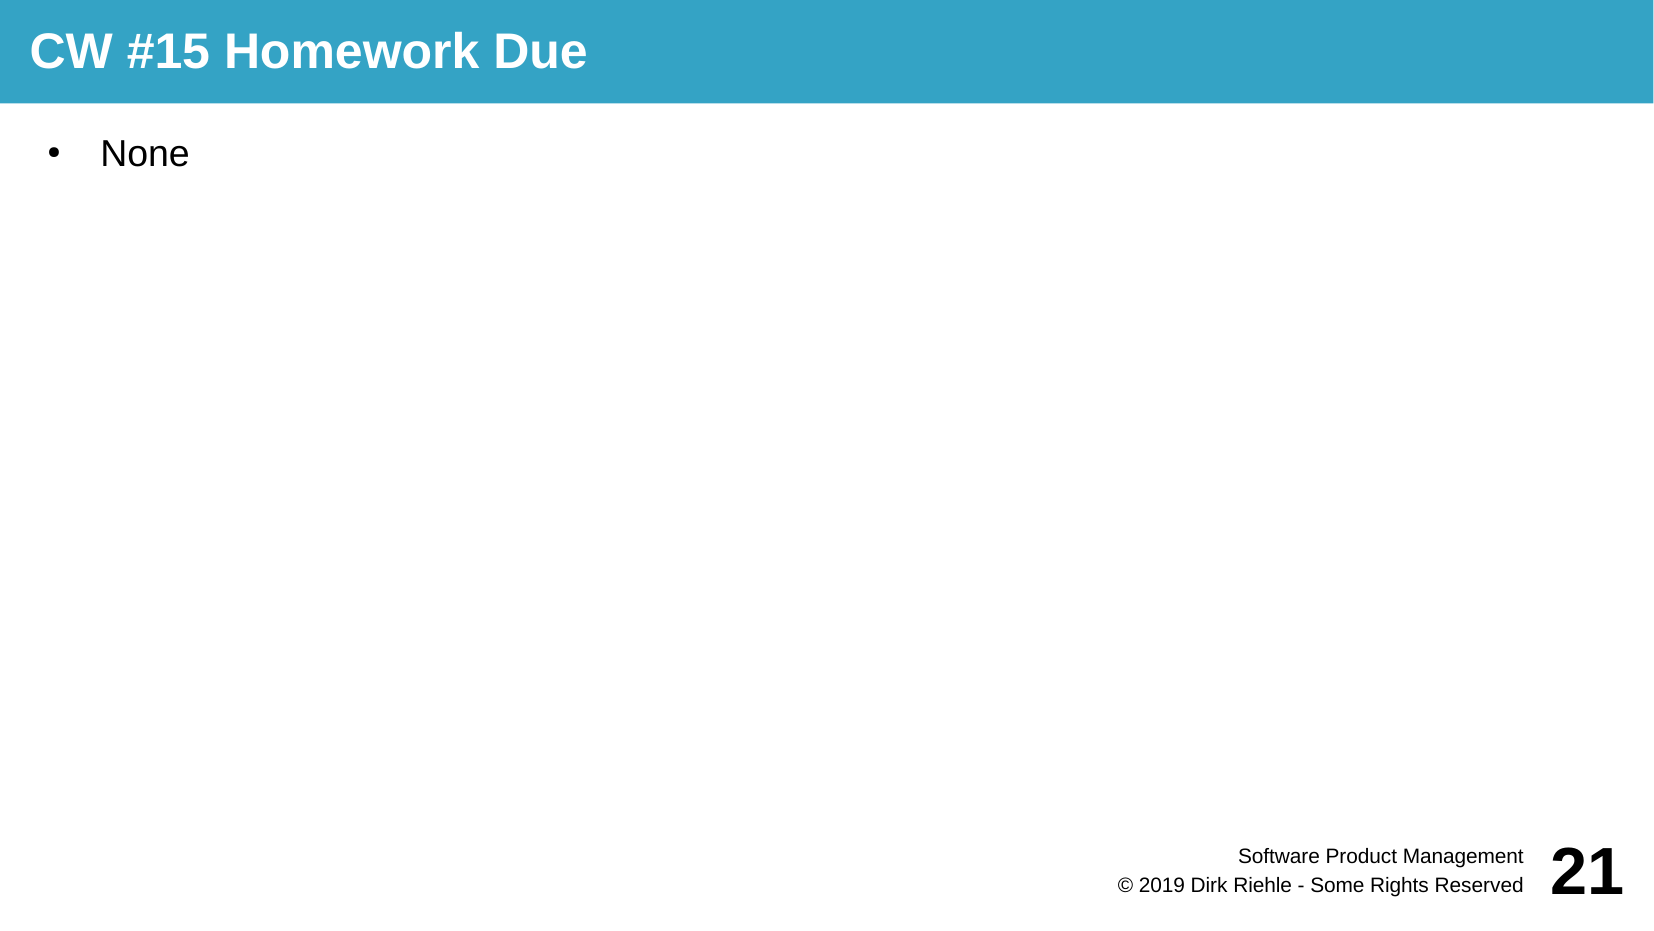

# CW #15 Homework Due
None
Software Product Management
21
© 2019 Dirk Riehle - Some Rights Reserved